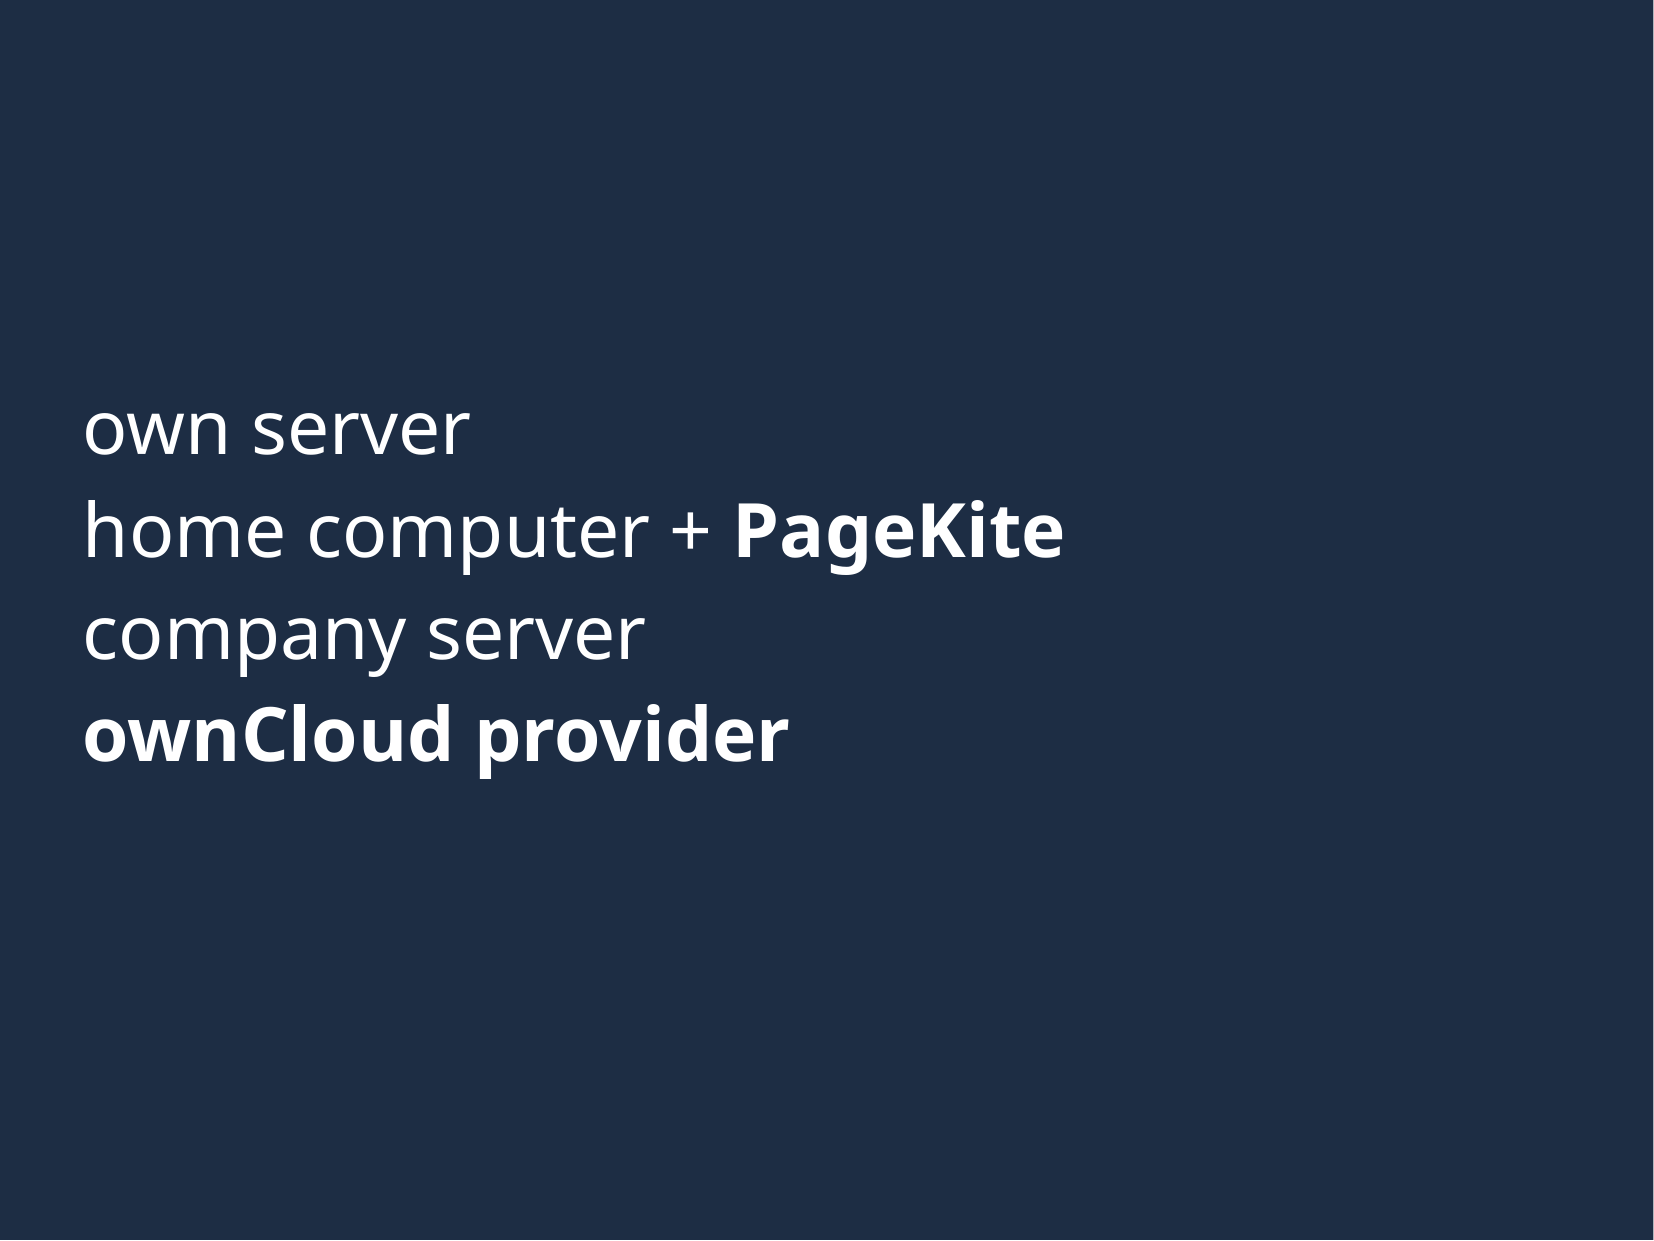

# own server
home computer + PageKite
company server
ownCloud provider